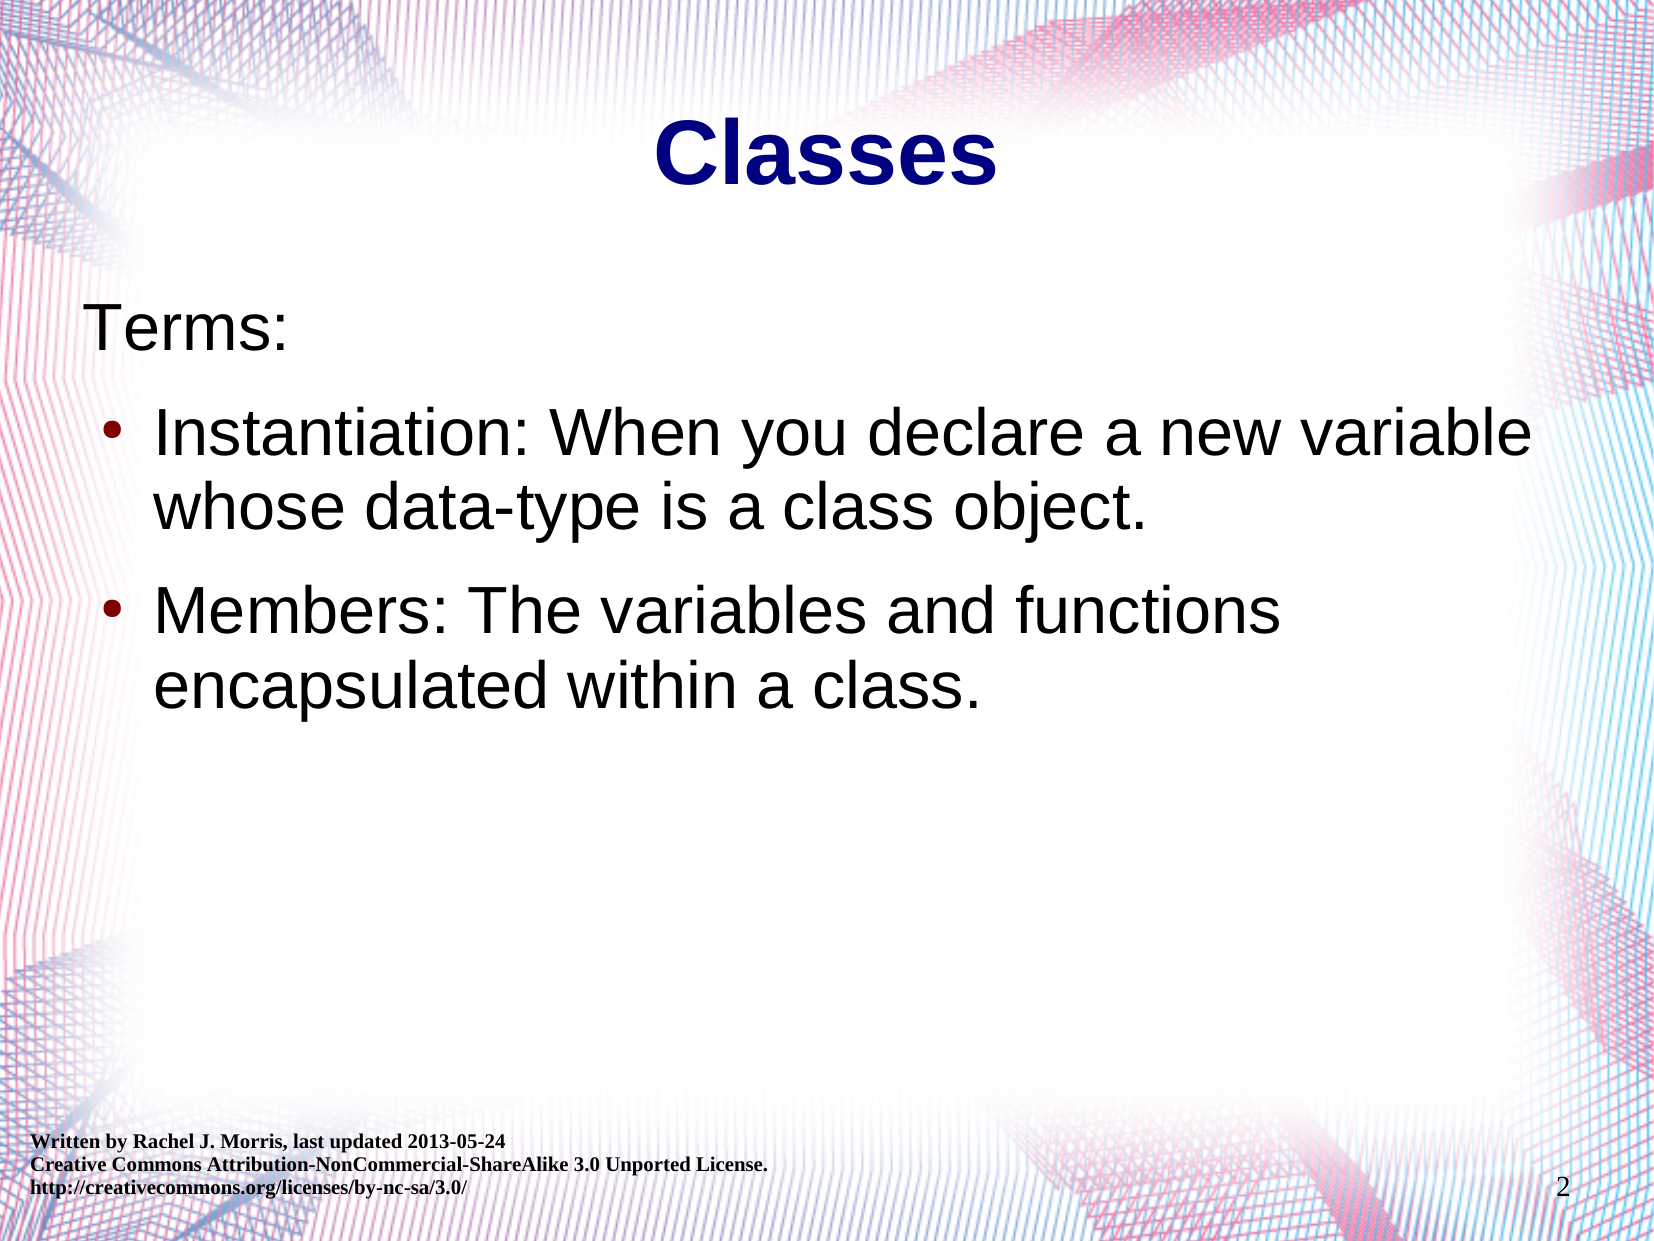

# Classes
Terms:
Instantiation: When you declare a new variable whose data-type is a class object.
Members: The variables and functions encapsulated within a class.
2